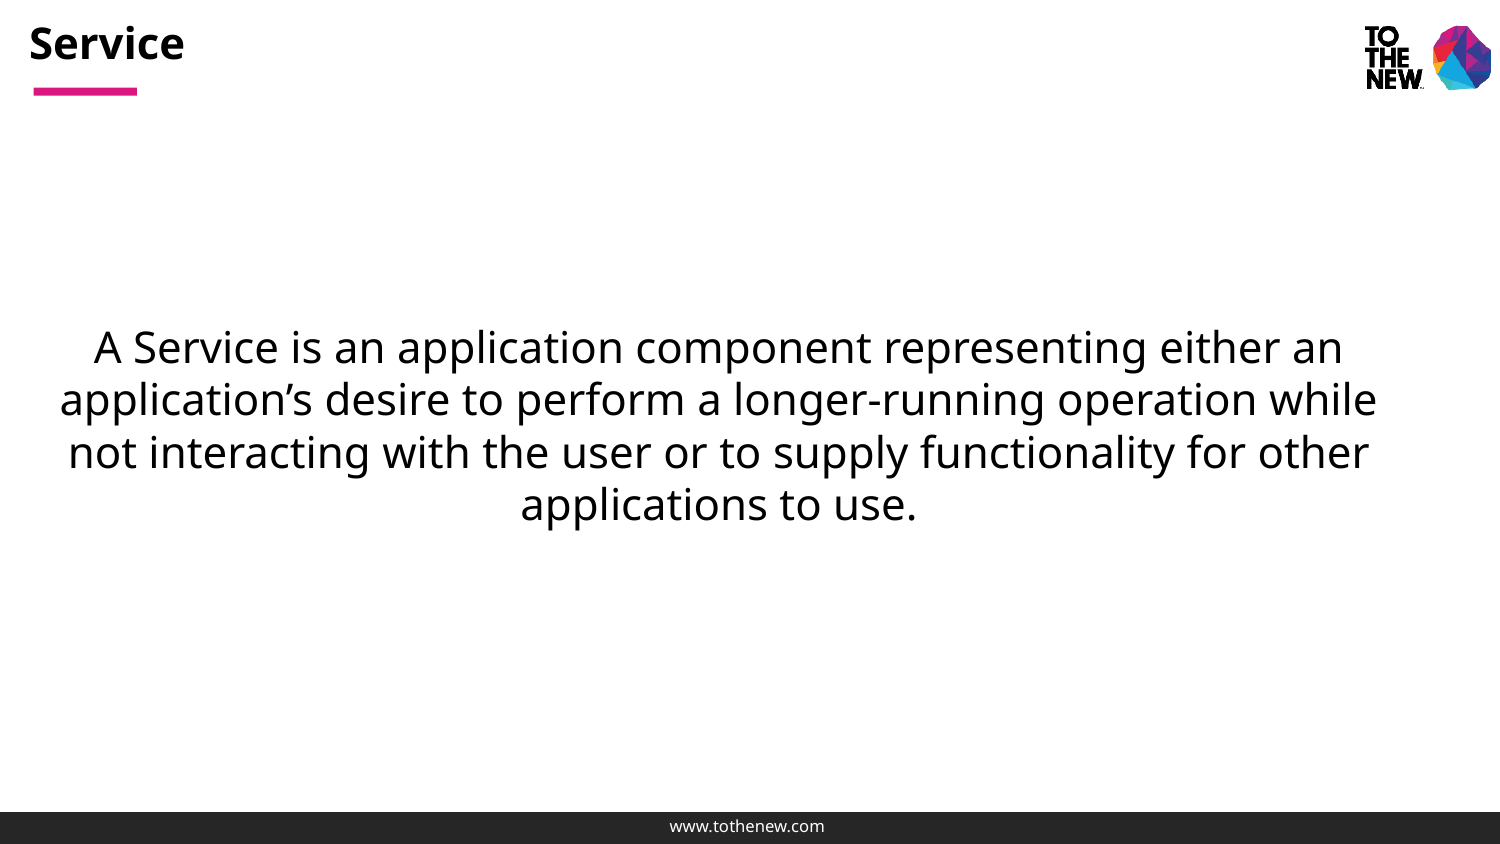

# Service
A Service is an application component representing either an application’s desire to perform a longer-running operation while not interacting with the user or to supply functionality for other applications to use.